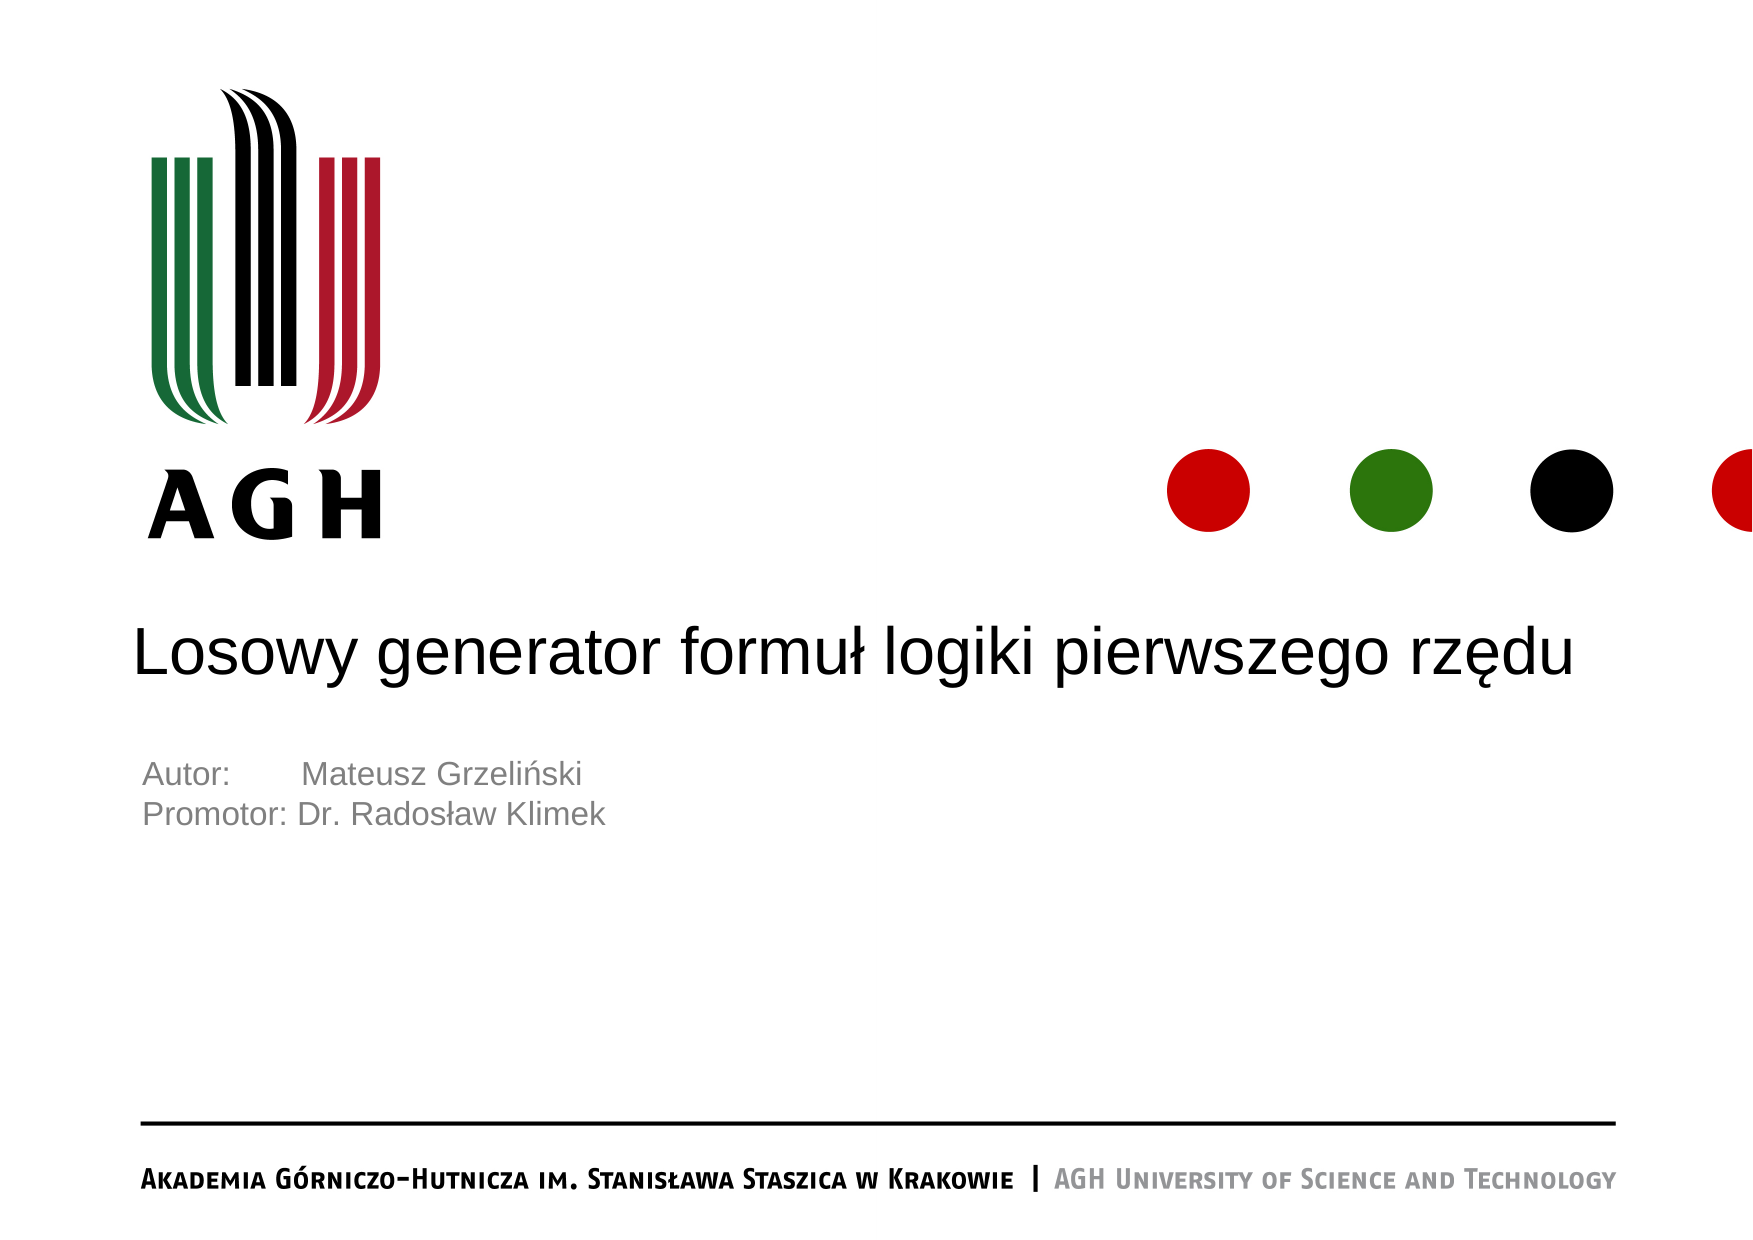

Losowy generator formuł logiki pierwszego rzędu
Autor: 	 Mateusz Grzeliński
Promotor: Dr. Radosław Klimek